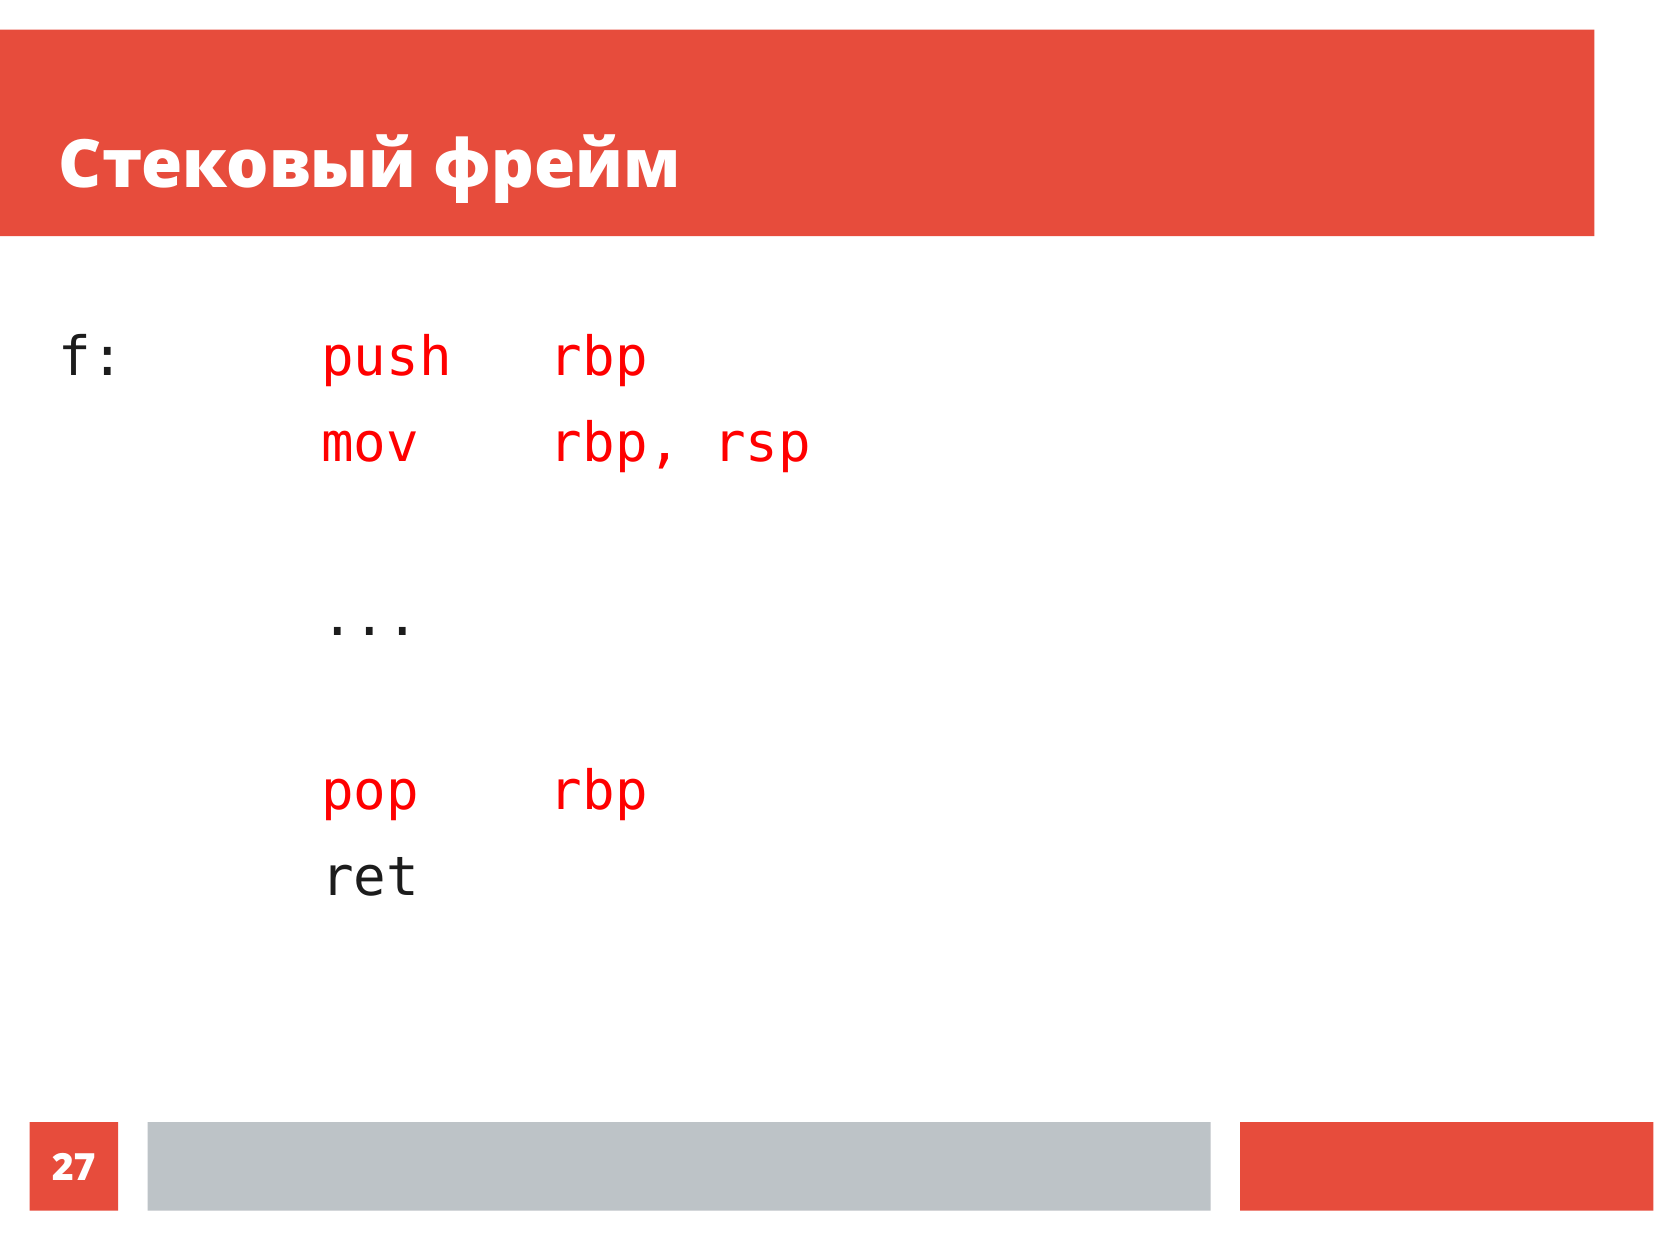

# Стековый фрейм
f: push rbp
 mov rbp, rsp
 ...
 pop rbp
 ret
27